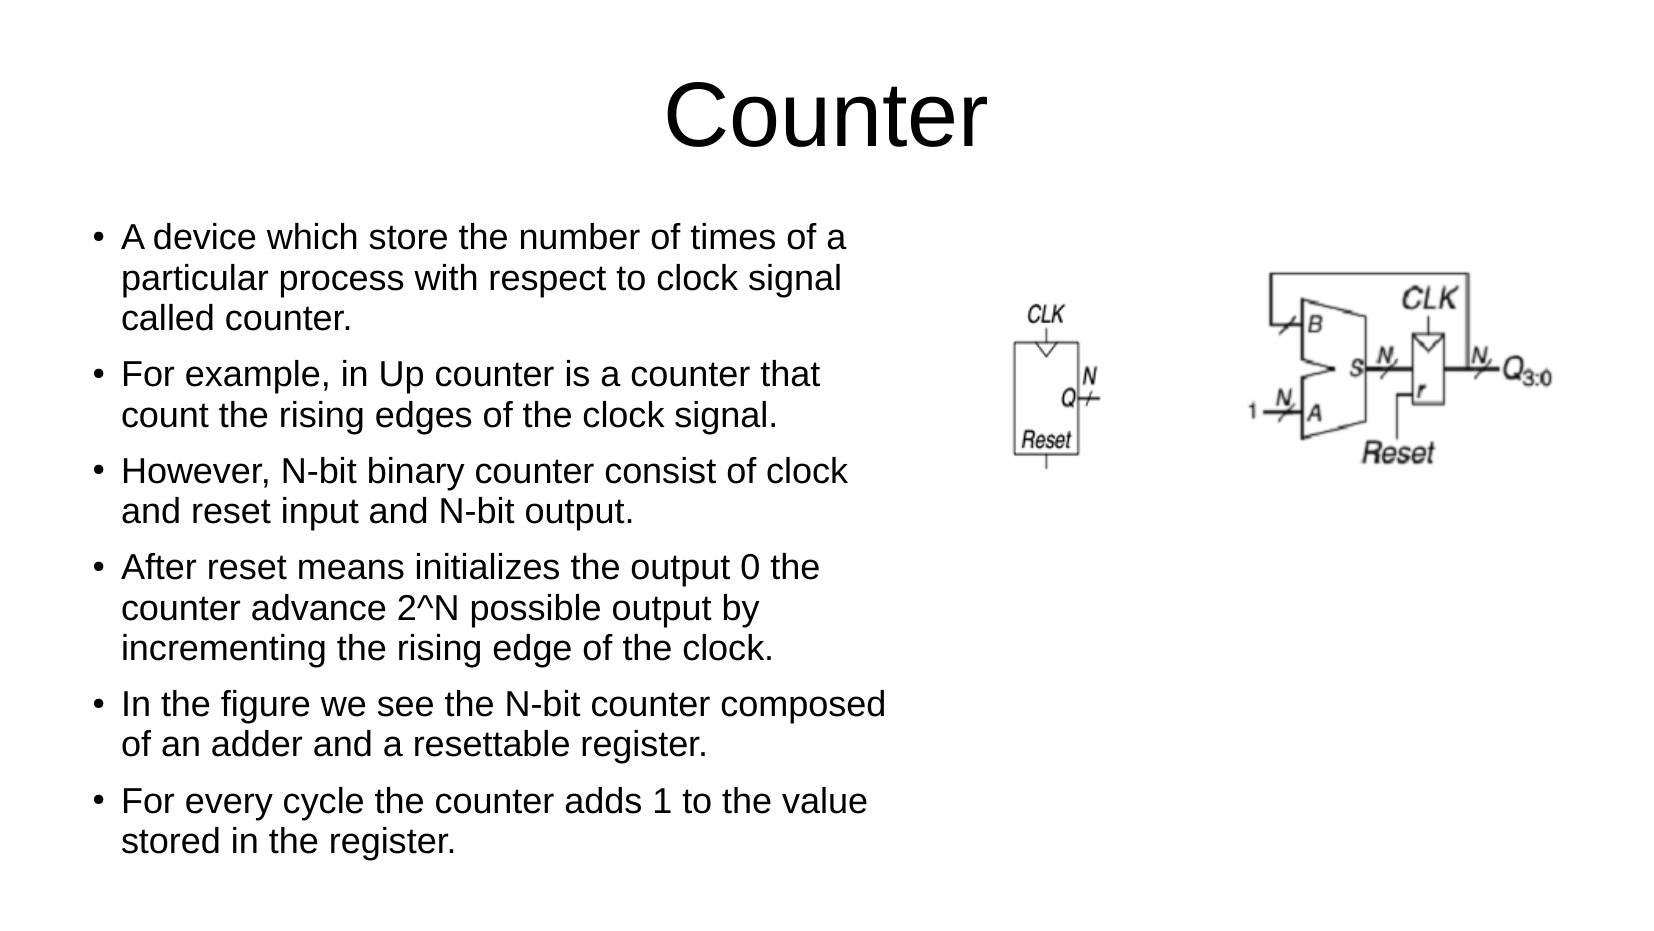

# Counter
A device which store the number of times of a particular process with respect to clock signal called counter.
For example, in Up counter is a counter that count the rising edges of the clock signal.
However, N-bit binary counter consist of clock and reset input and N-bit output.
After reset means initializes the output 0 the counter advance 2^N possible output by incrementing the rising edge of the clock.
In the figure we see the N-bit counter composed of an adder and a resettable register.
For every cycle the counter adds 1 to the value stored in the register.